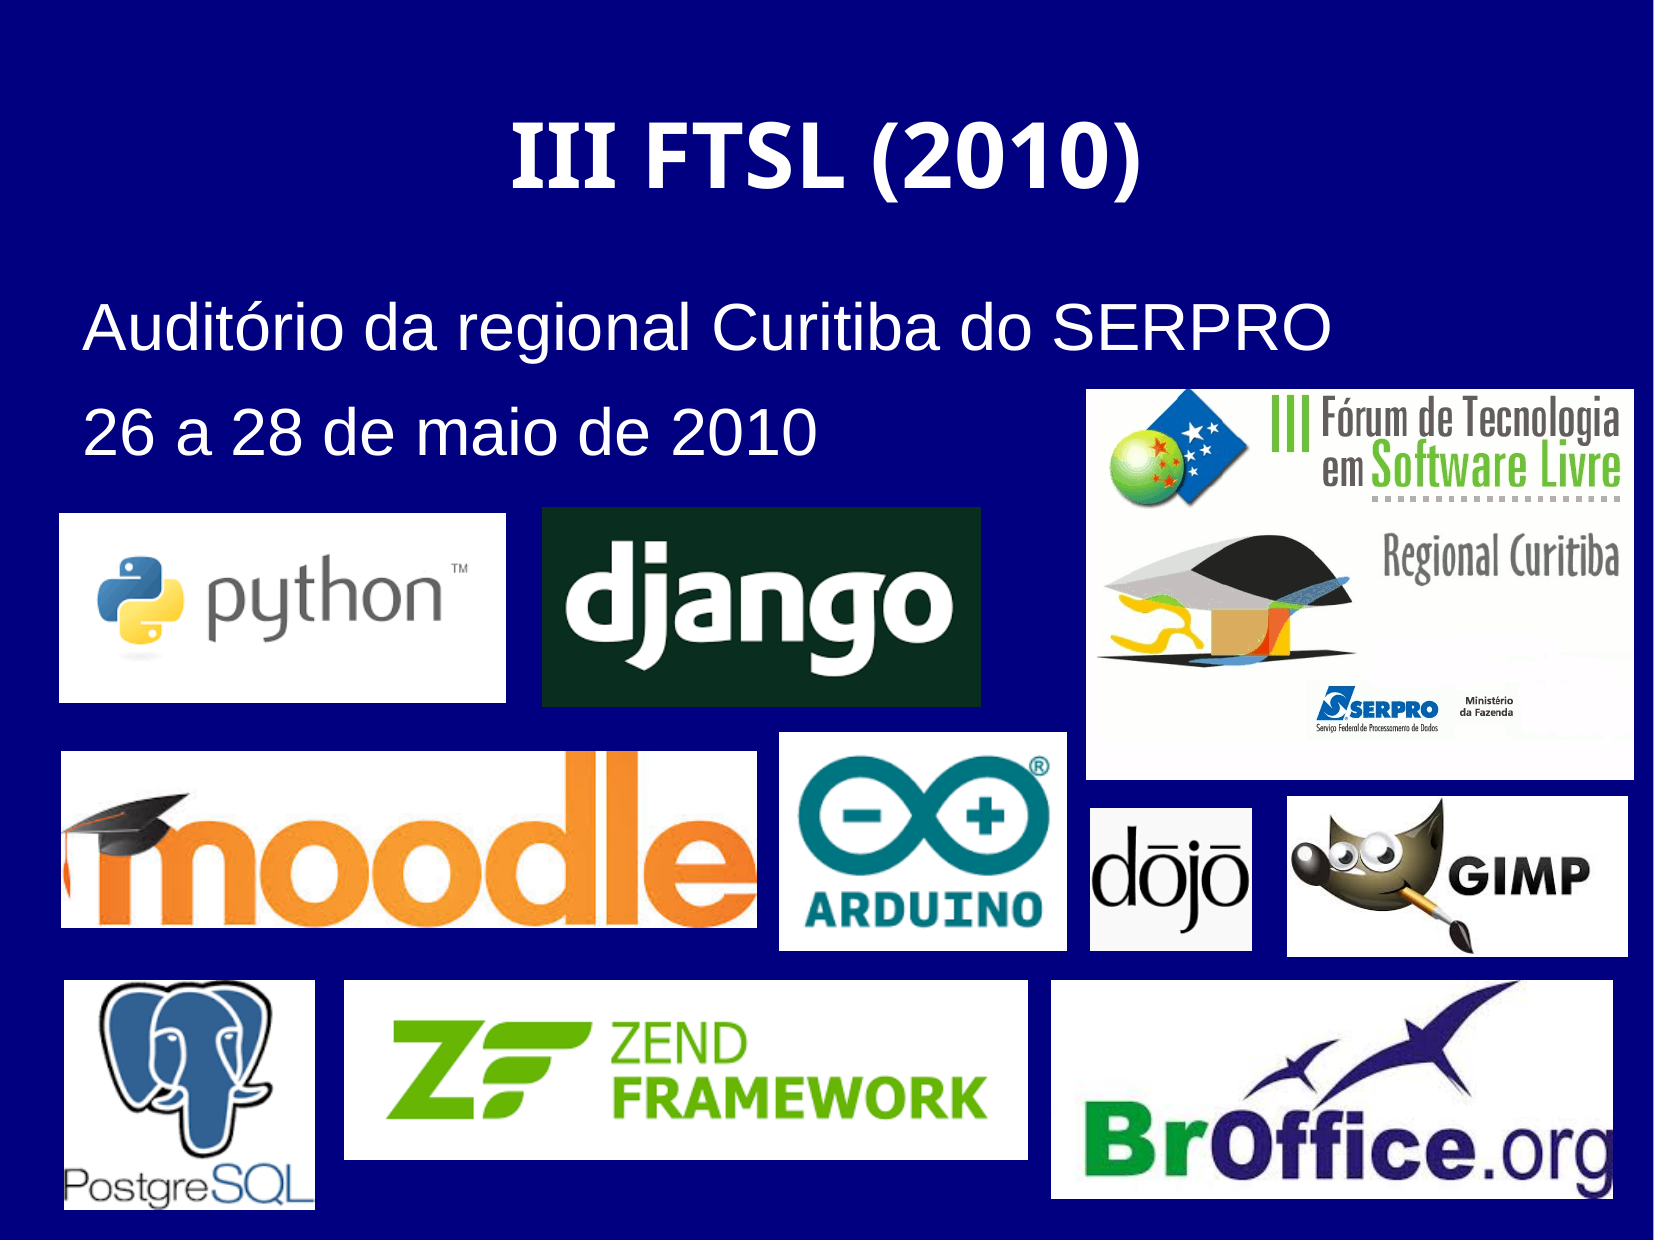

# III FTSL (2010)
Auditório da regional Curitiba do SERPRO
26 a 28 de maio de 2010